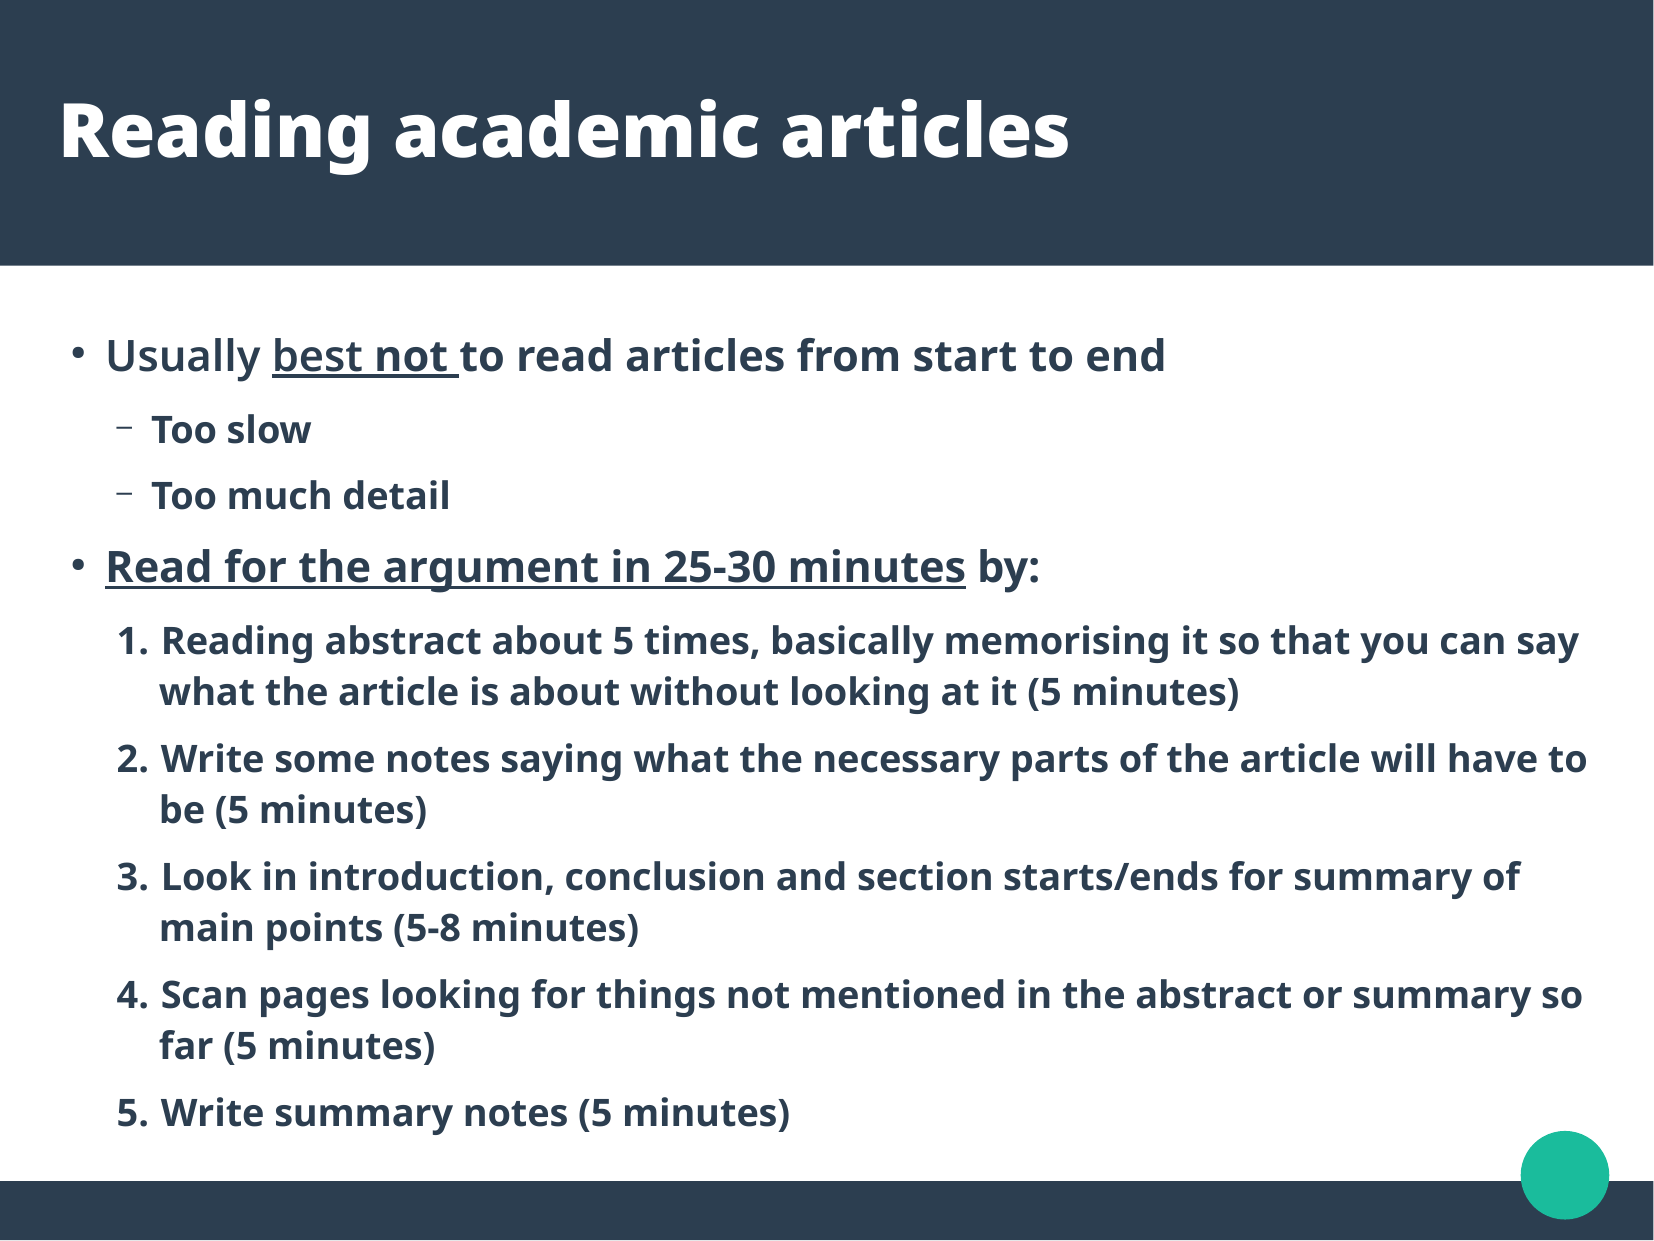

# Reading academic articles
Usually best not to read articles from start to end
Too slow
Too much detail
Read for the argument in 25-30 minutes by:
 Reading abstract about 5 times, basically memorising it so that you can say what the article is about without looking at it (5 minutes)
 Write some notes saying what the necessary parts of the article will have to be (5 minutes)
 Look in introduction, conclusion and section starts/ends for summary of main points (5-8 minutes)
 Scan pages looking for things not mentioned in the abstract or summary so far (5 minutes)
 Write summary notes (5 minutes)